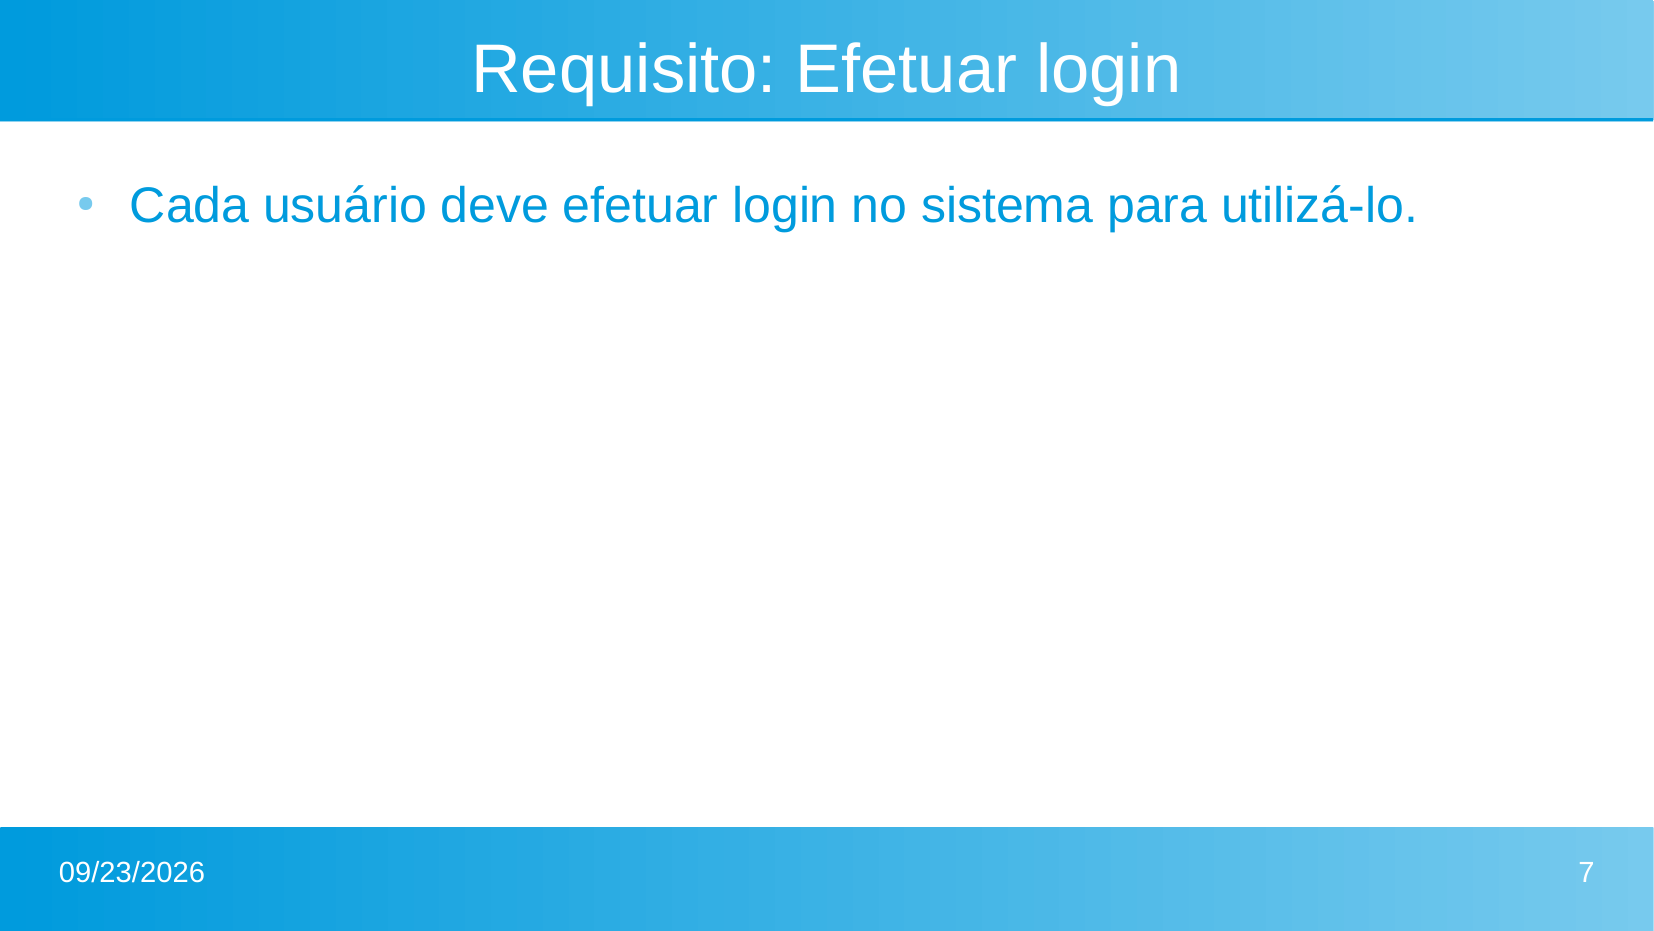

# Requisito: Efetuar login
Cada usuário deve efetuar login no sistema para utilizá-lo.
7